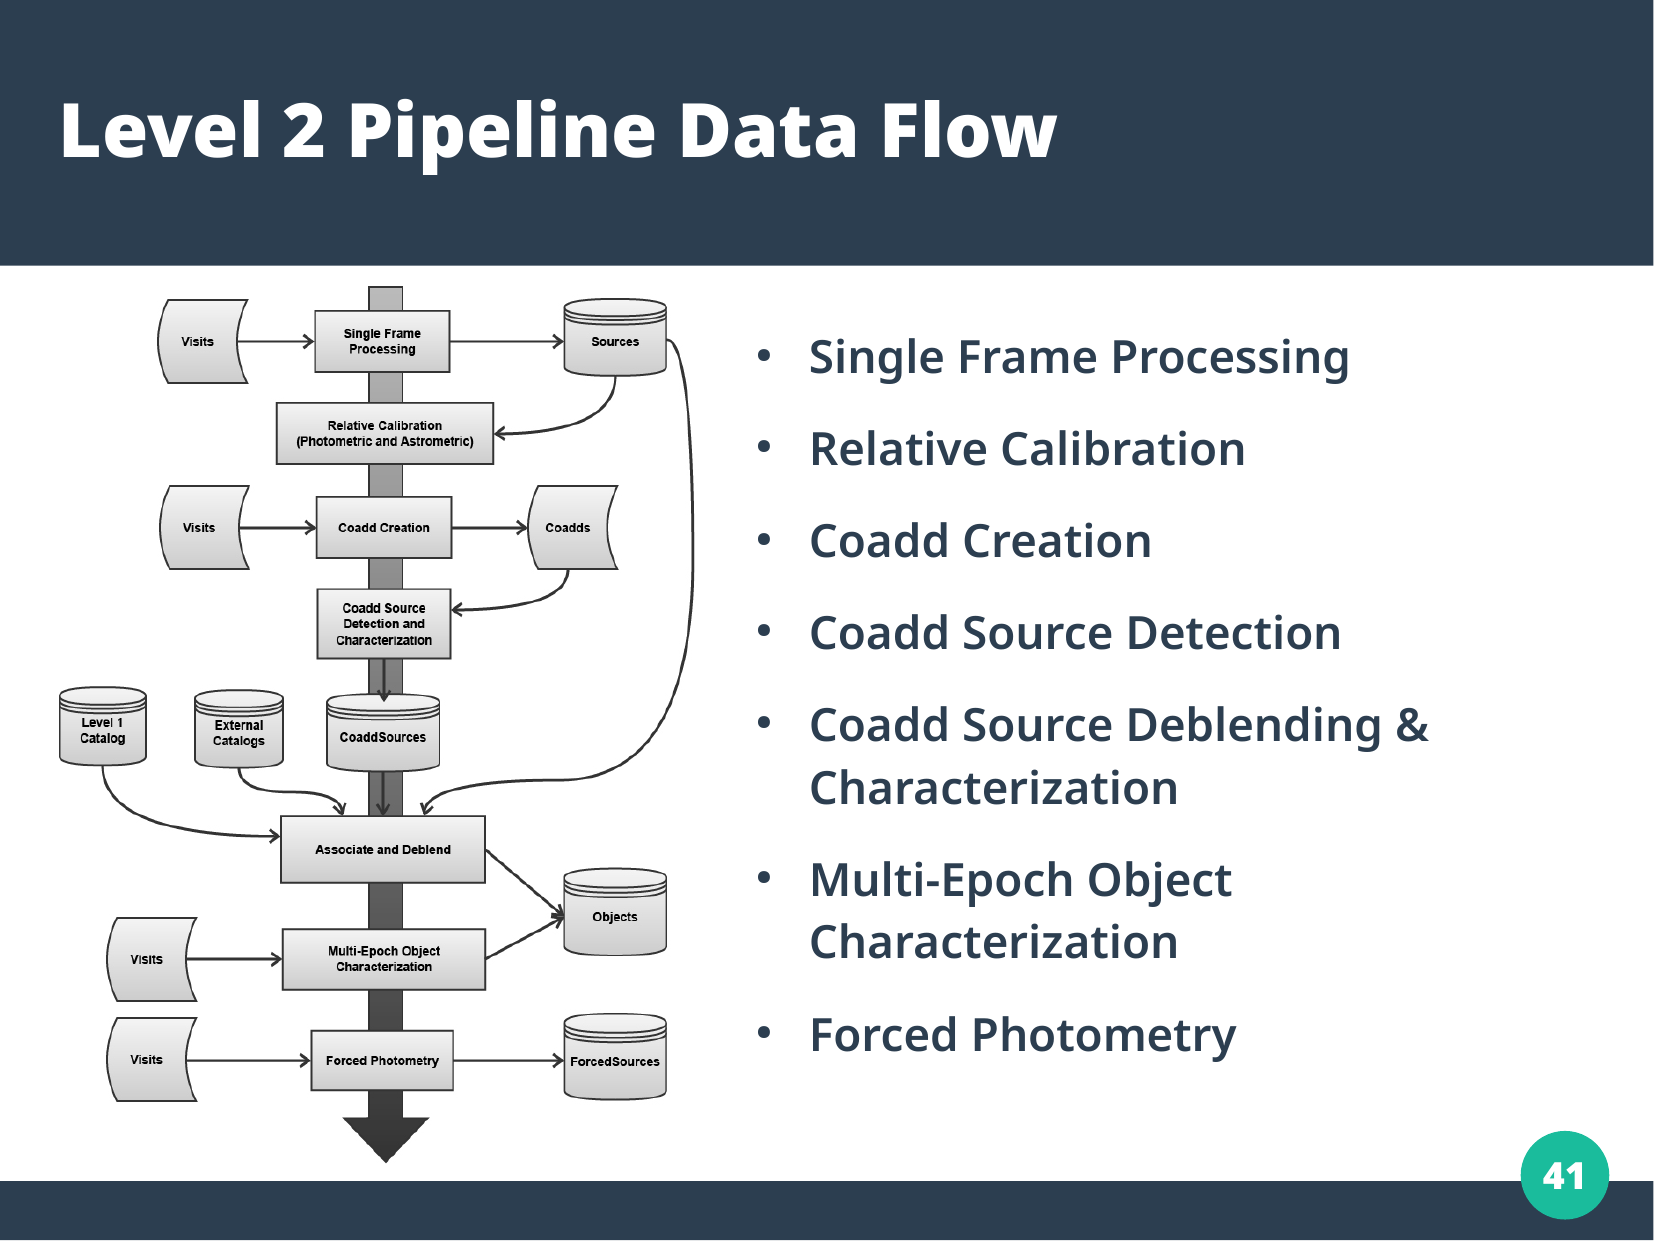

# Level 2 Pipeline Data Flow
Single Frame Processing
Relative Calibration
Coadd Creation
Coadd Source Detection
Coadd Source Deblending & Characterization
Multi-Epoch Object Characterization
Forced Photometry
41